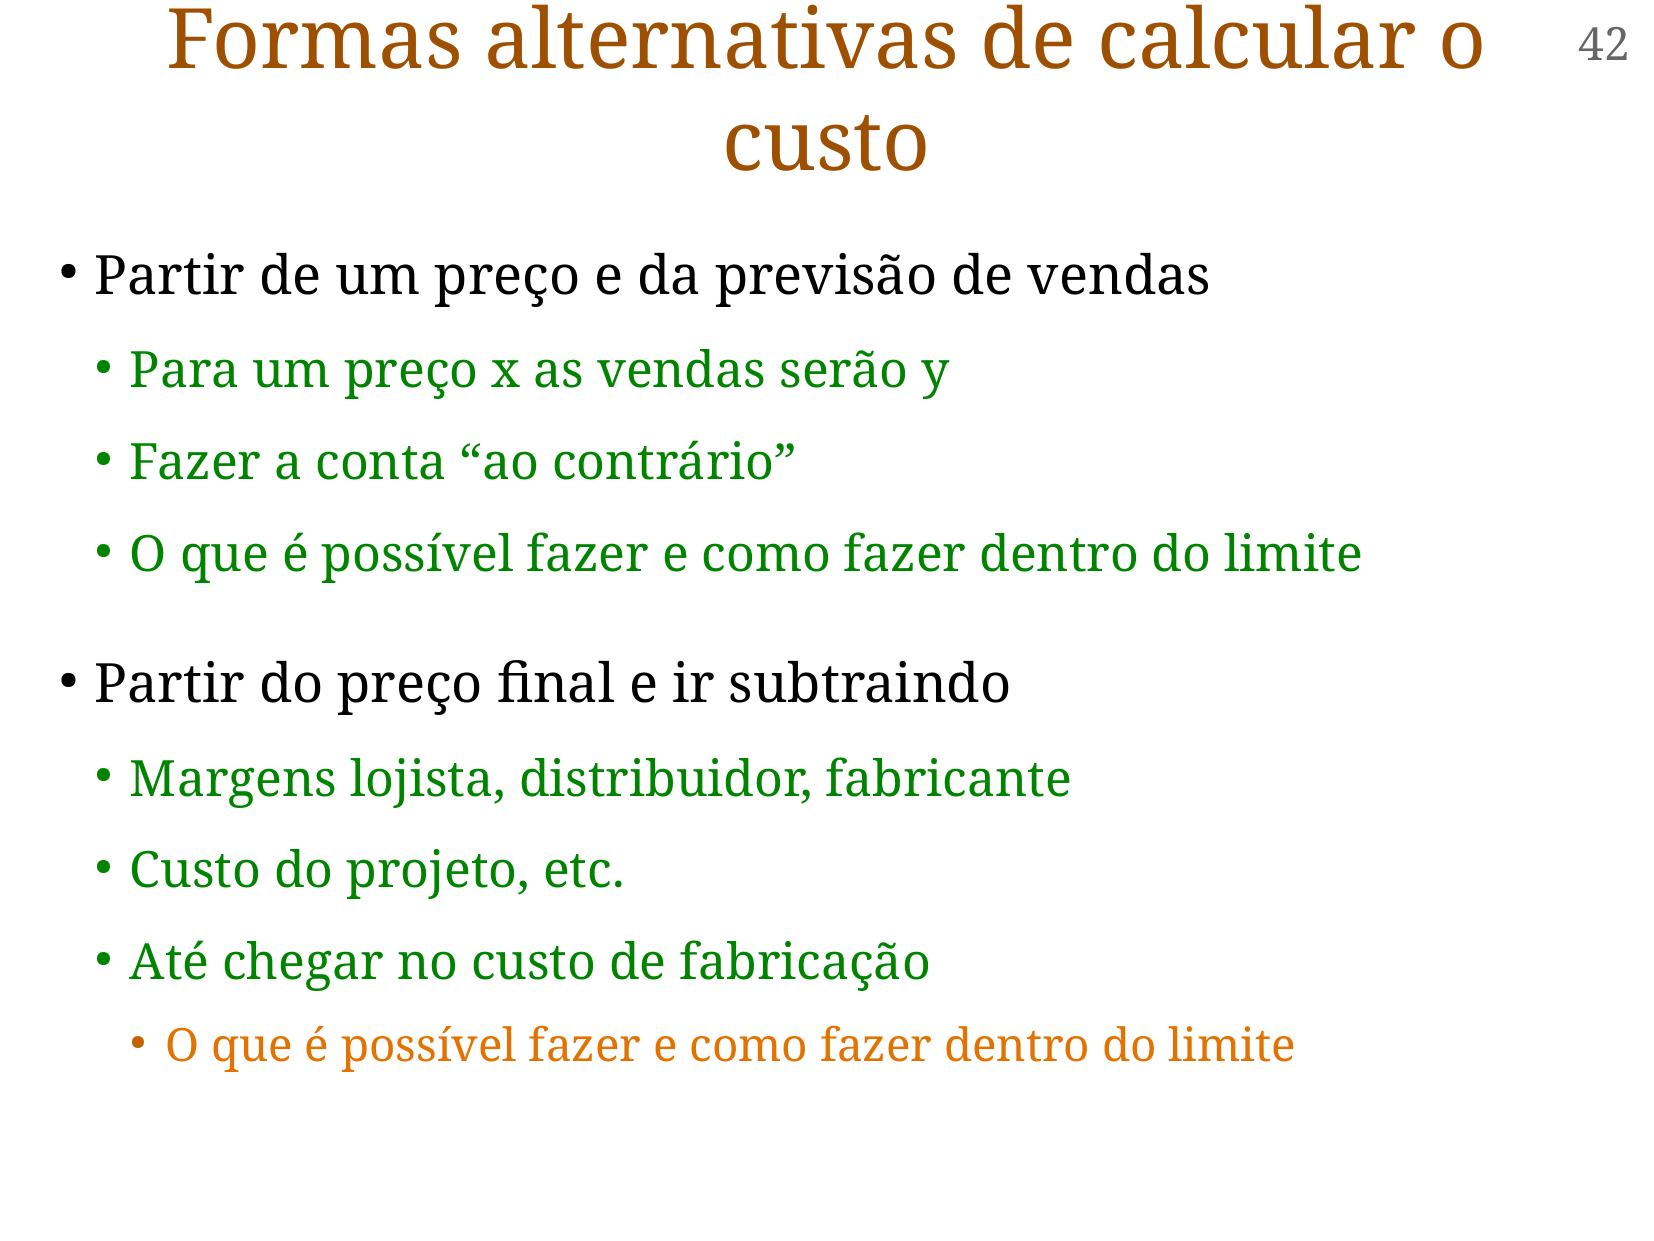

# Formas alternativas de calcular o custo
42
Partir de um preço e da previsão de vendas
Para um preço x as vendas serão y
Fazer a conta “ao contrário”
O que é possível fazer e como fazer dentro do limite
Partir do preço final e ir subtraindo
Margens lojista, distribuidor, fabricante
Custo do projeto, etc.
Até chegar no custo de fabricação
O que é possível fazer e como fazer dentro do limite